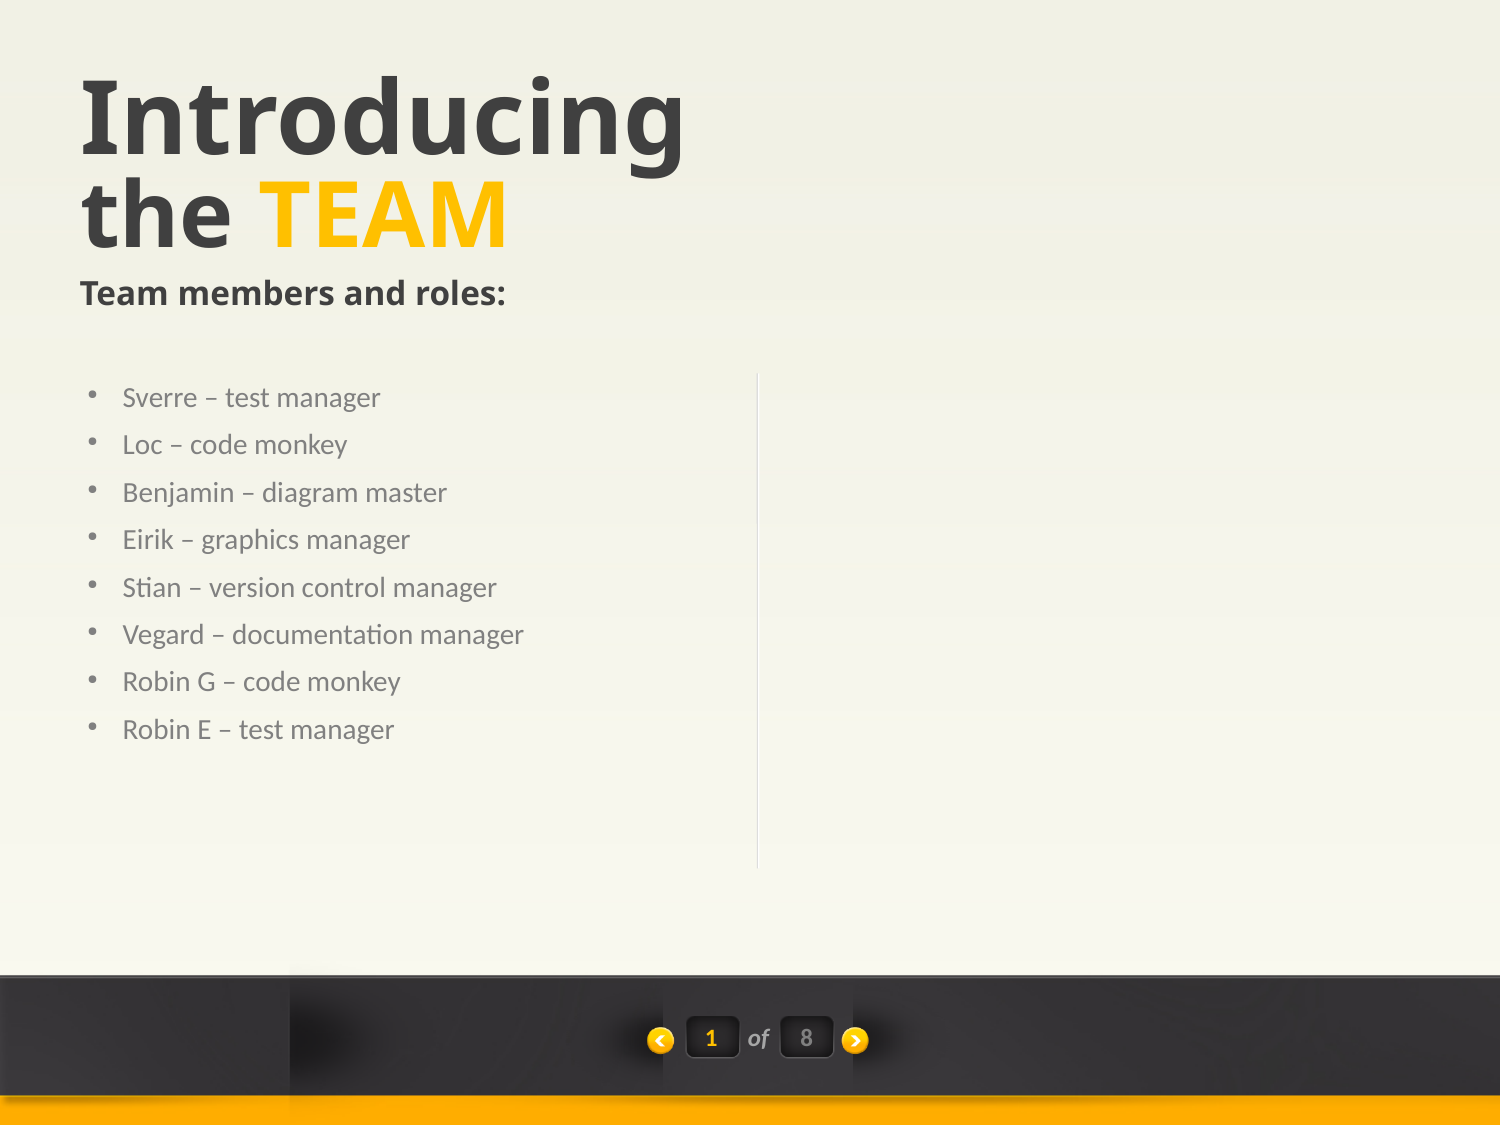

Introducing
the TEAM
Team members and roles:
Sverre – test manager
Loc – code monkey
Benjamin – diagram master
Eirik – graphics manager
Stian – version control manager
Vegard – documentation manager
Robin G – code monkey
Robin E – test manager
1
of
8